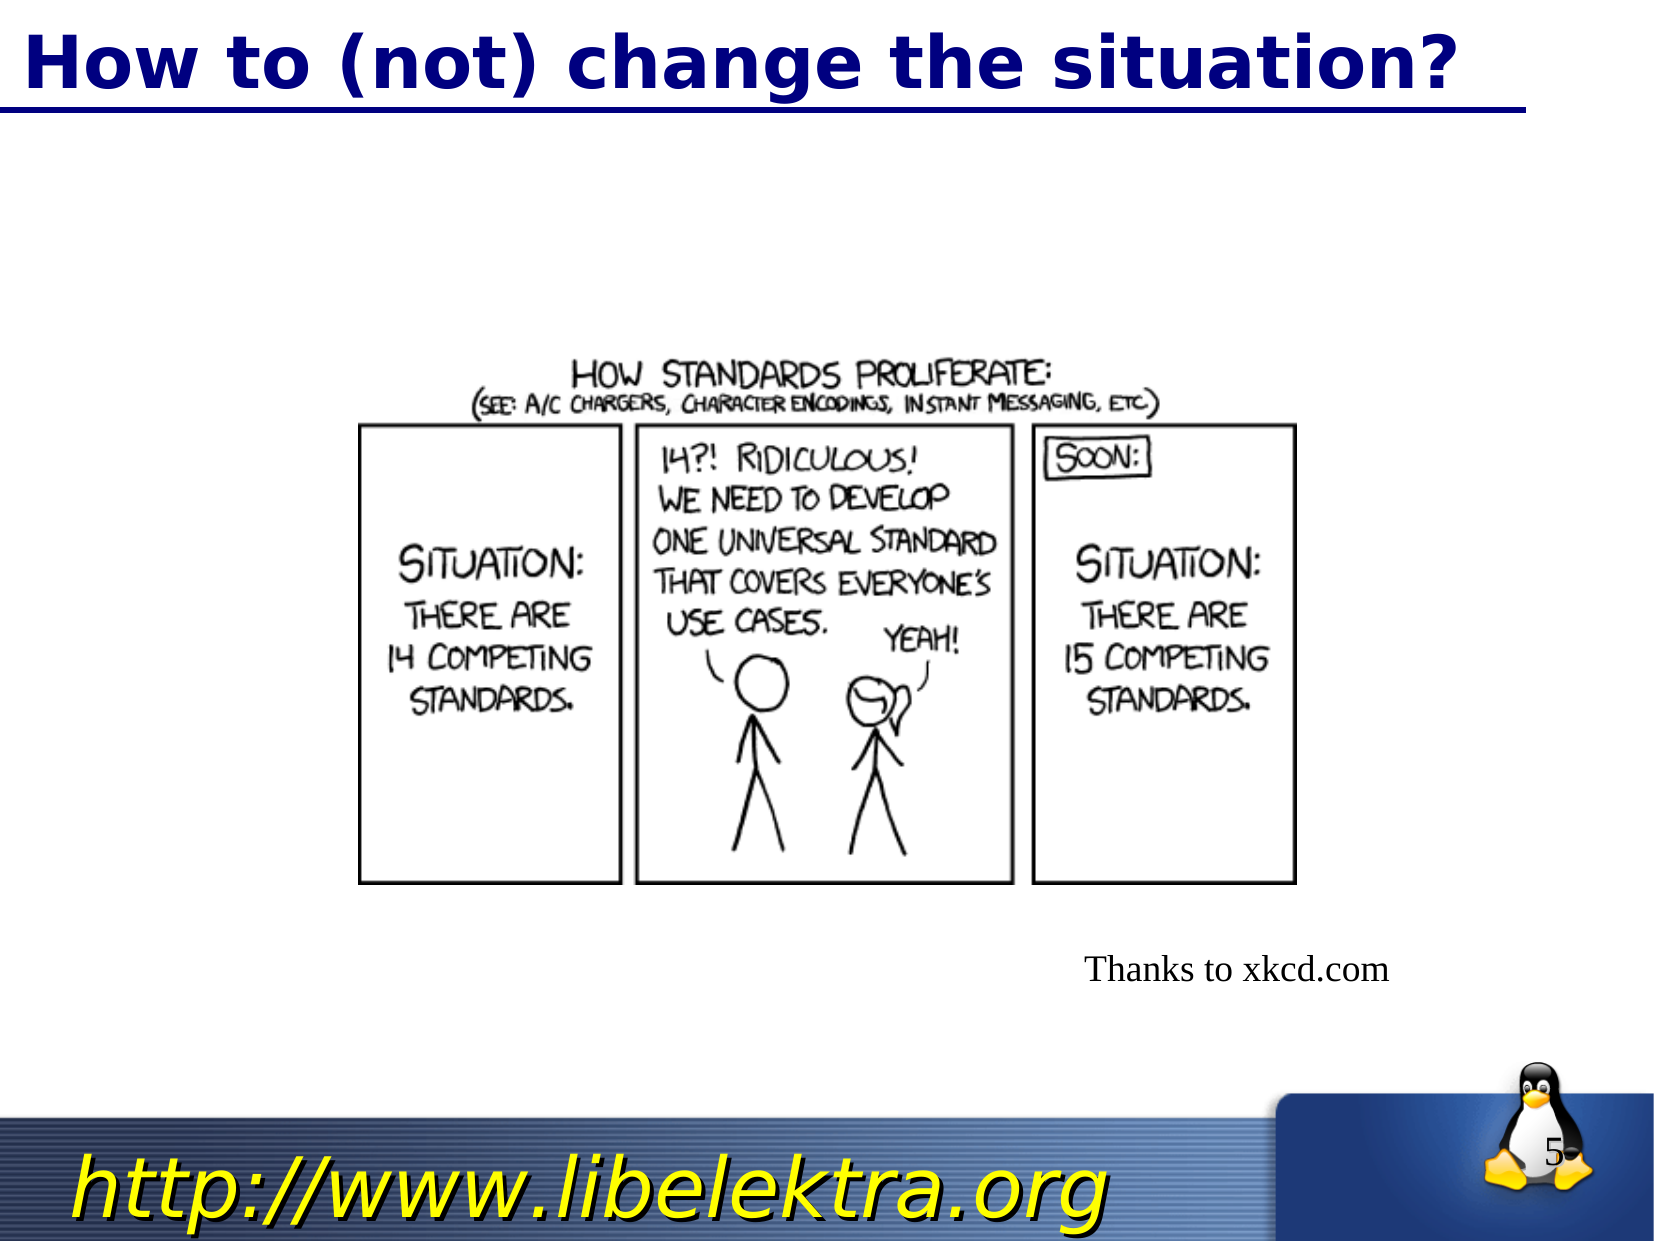

How to (not) change the situation?
Thanks to xkcd.com